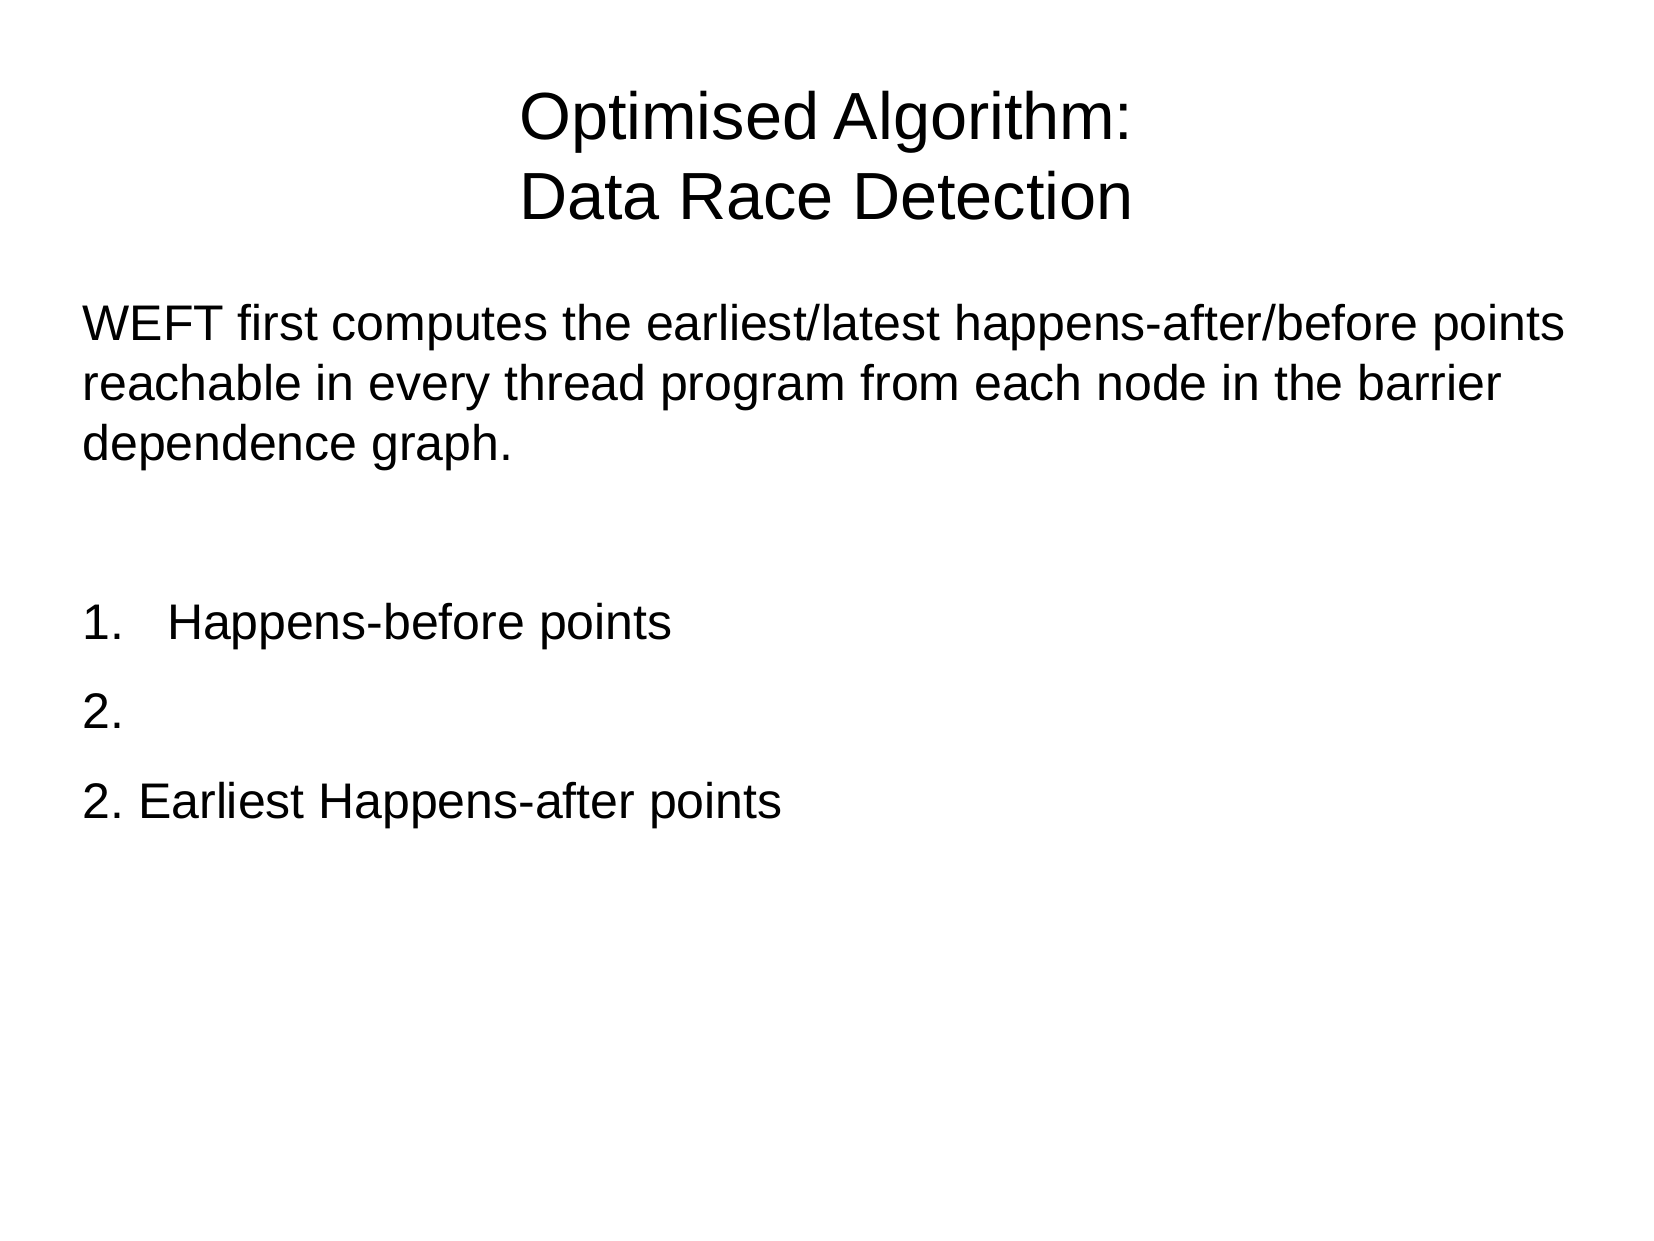

# Optimised Algorithm: Data Race Detection
WEFT ﬁrst computes the earliest/latest happens-after/before points reachable in every thread program from each node in the barrier dependence graph.
Happens-before points
2. Earliest Happens-after points